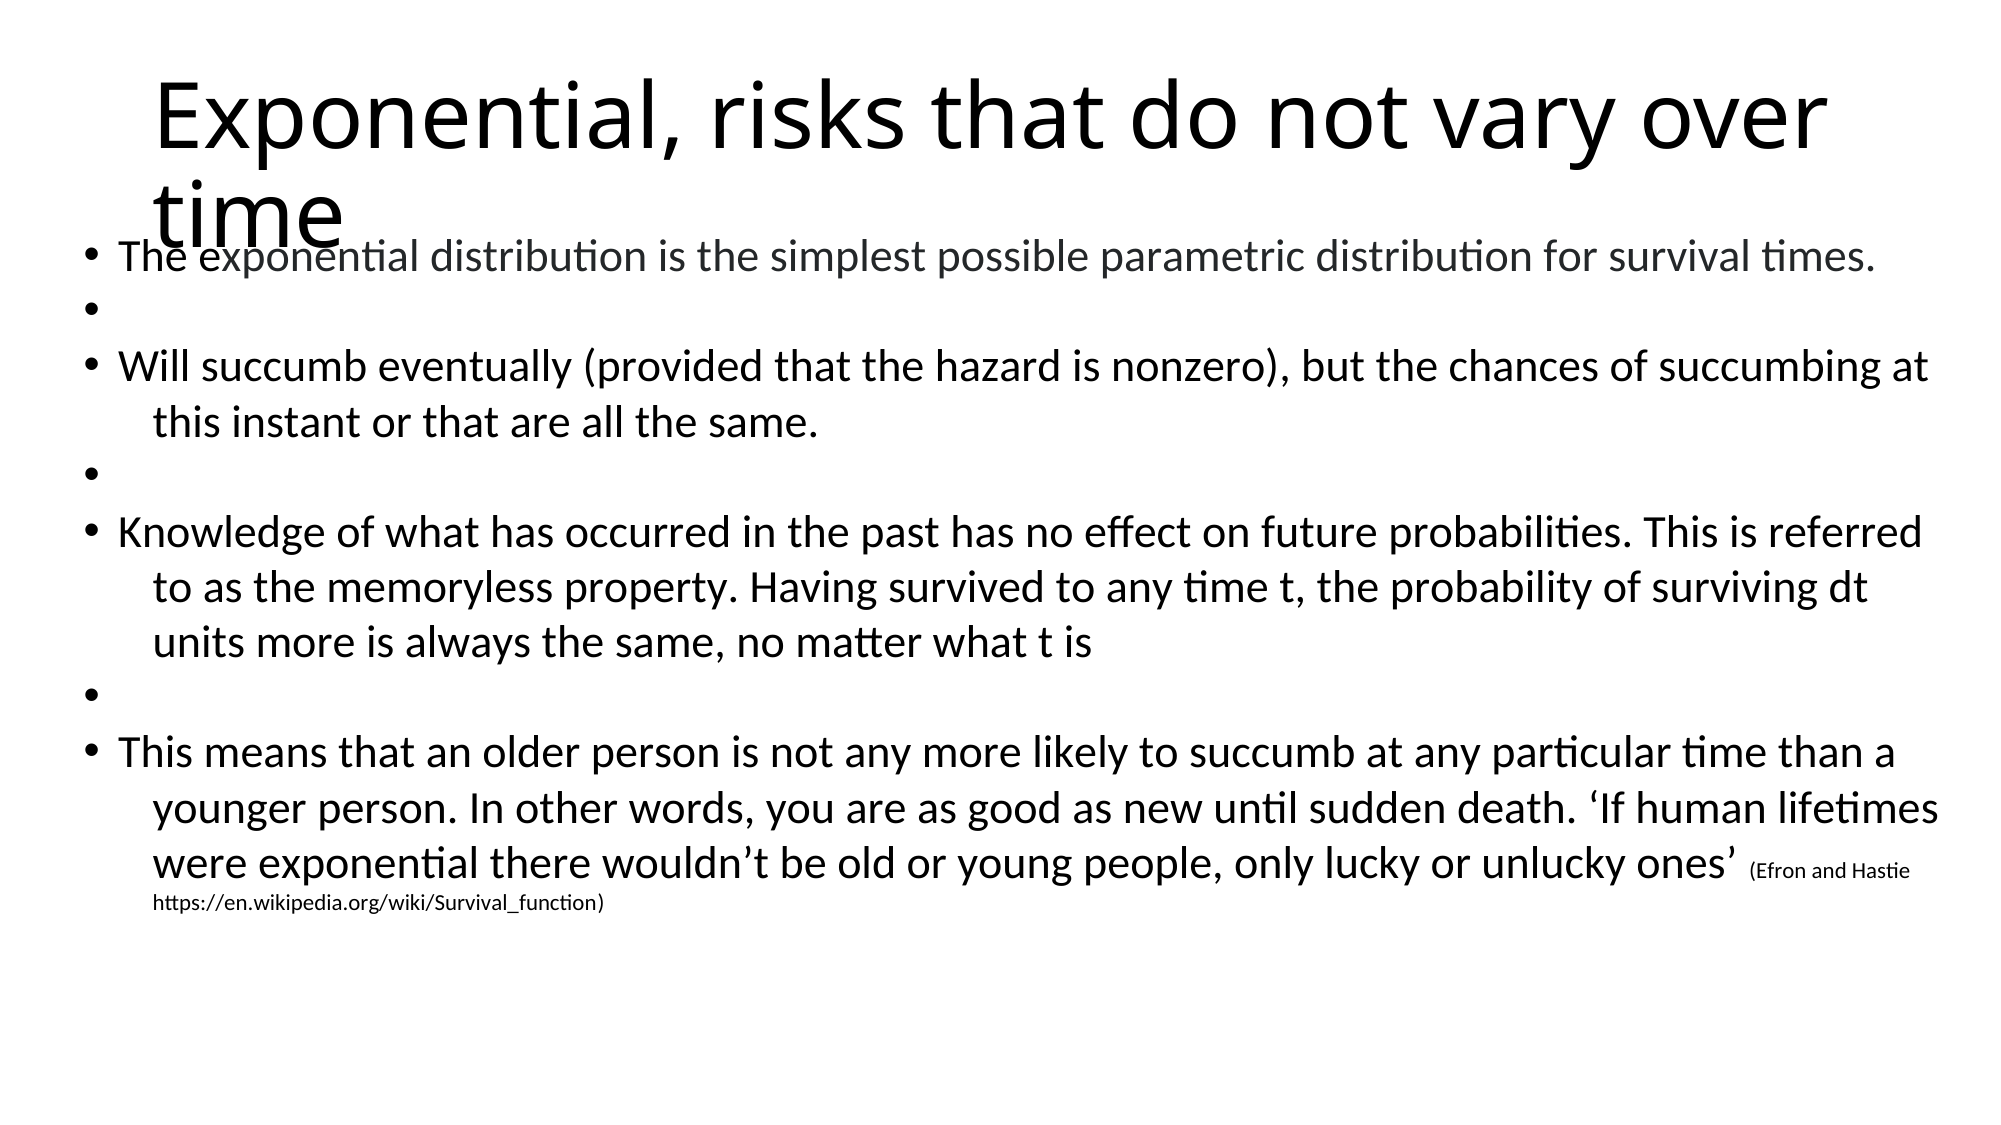

# Exponential, risks that do not vary over time
The exponential distribution is the simplest possible parametric distribution for survival times.
Will succumb eventually (provided that the hazard is nonzero), but the chances of succumbing at this instant or that are all the same.
Knowledge of what has occurred in the past has no effect on future probabilities. This is referred to as the memoryless property. Having survived to any time t, the probability of surviving dt units more is always the same, no matter what t is
This means that an older person is not any more likely to succumb at any particular time than a younger person. In other words, you are as good as new until sudden death. ‘If human lifetimes were exponential there wouldn’t be old or young people, only lucky or unlucky ones’ (Efron and Hastie https://en.wikipedia.org/wiki/Survival_function)